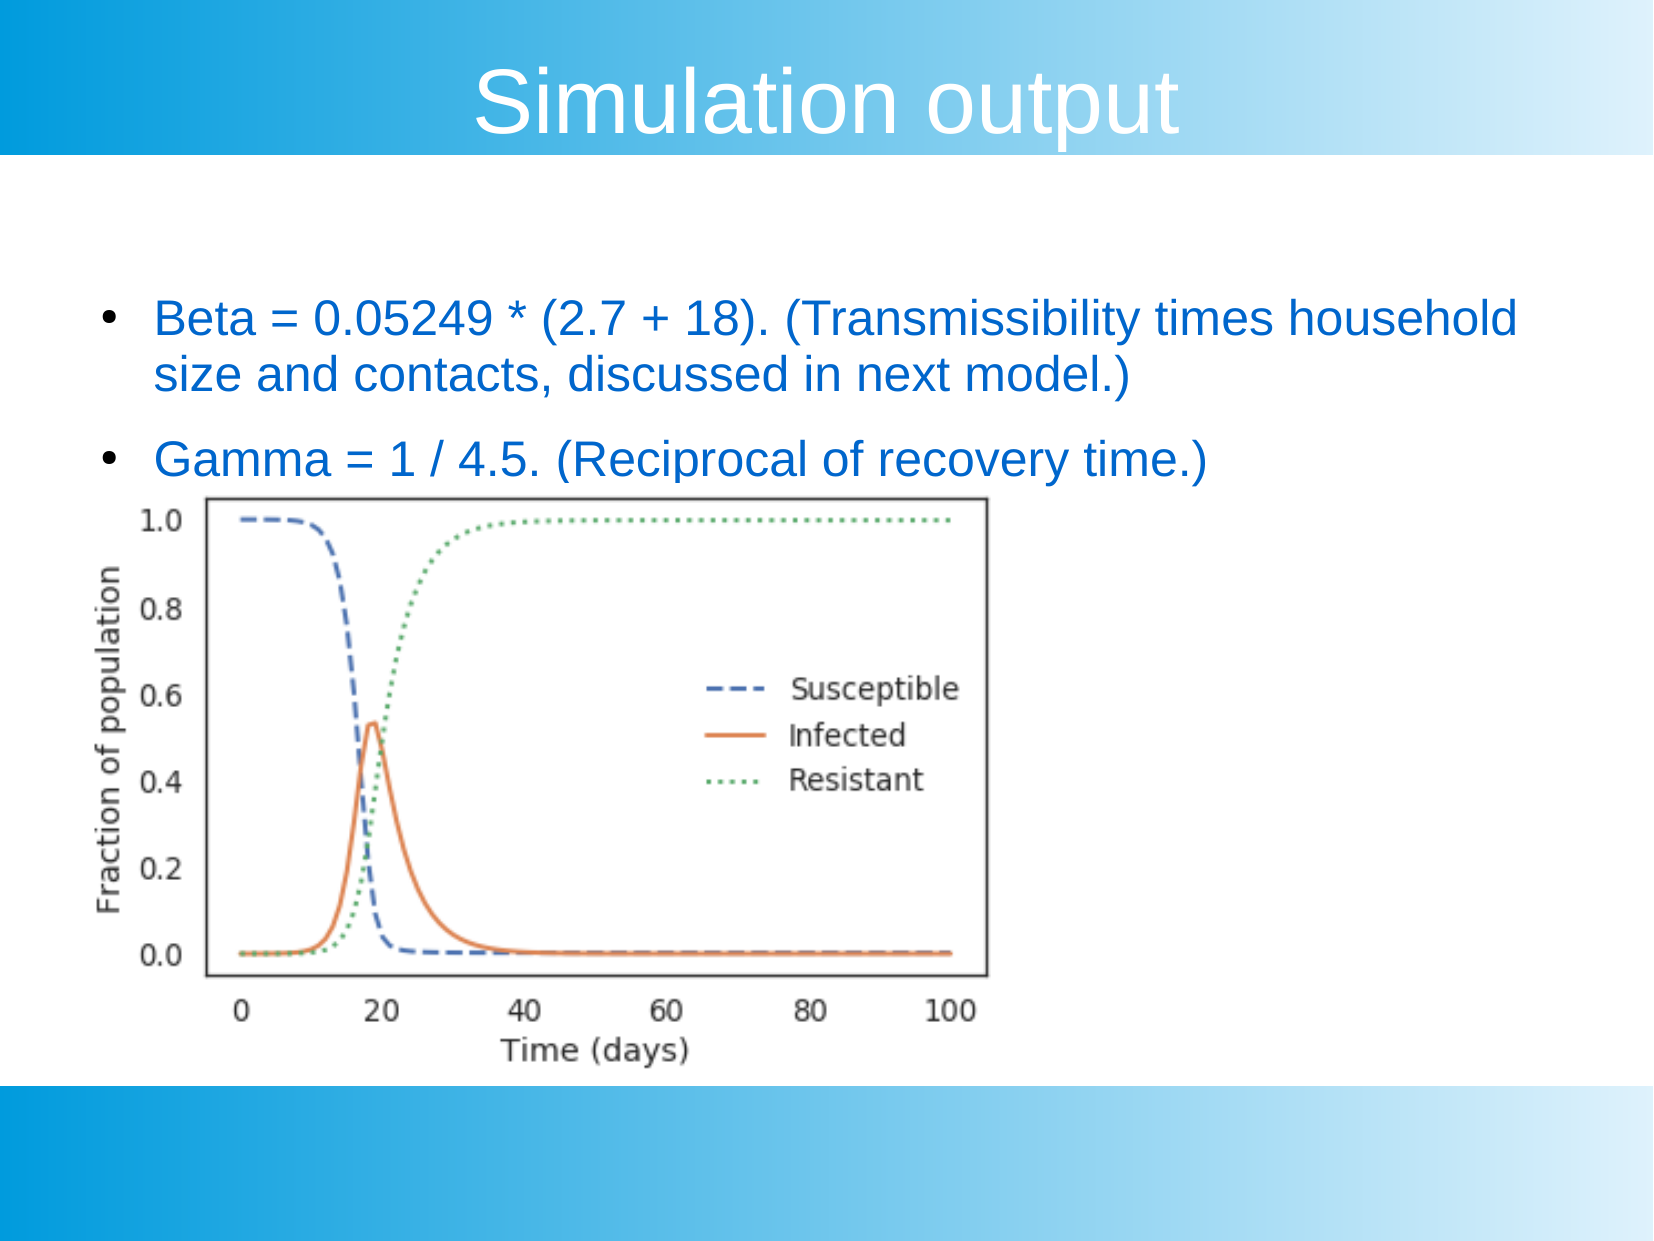

# Simulation output
Beta = 0.05249 * (2.7 + 18). (Transmissibility times household size and contacts, discussed in next model.)
Gamma = 1 / 4.5. (Reciprocal of recovery time.)